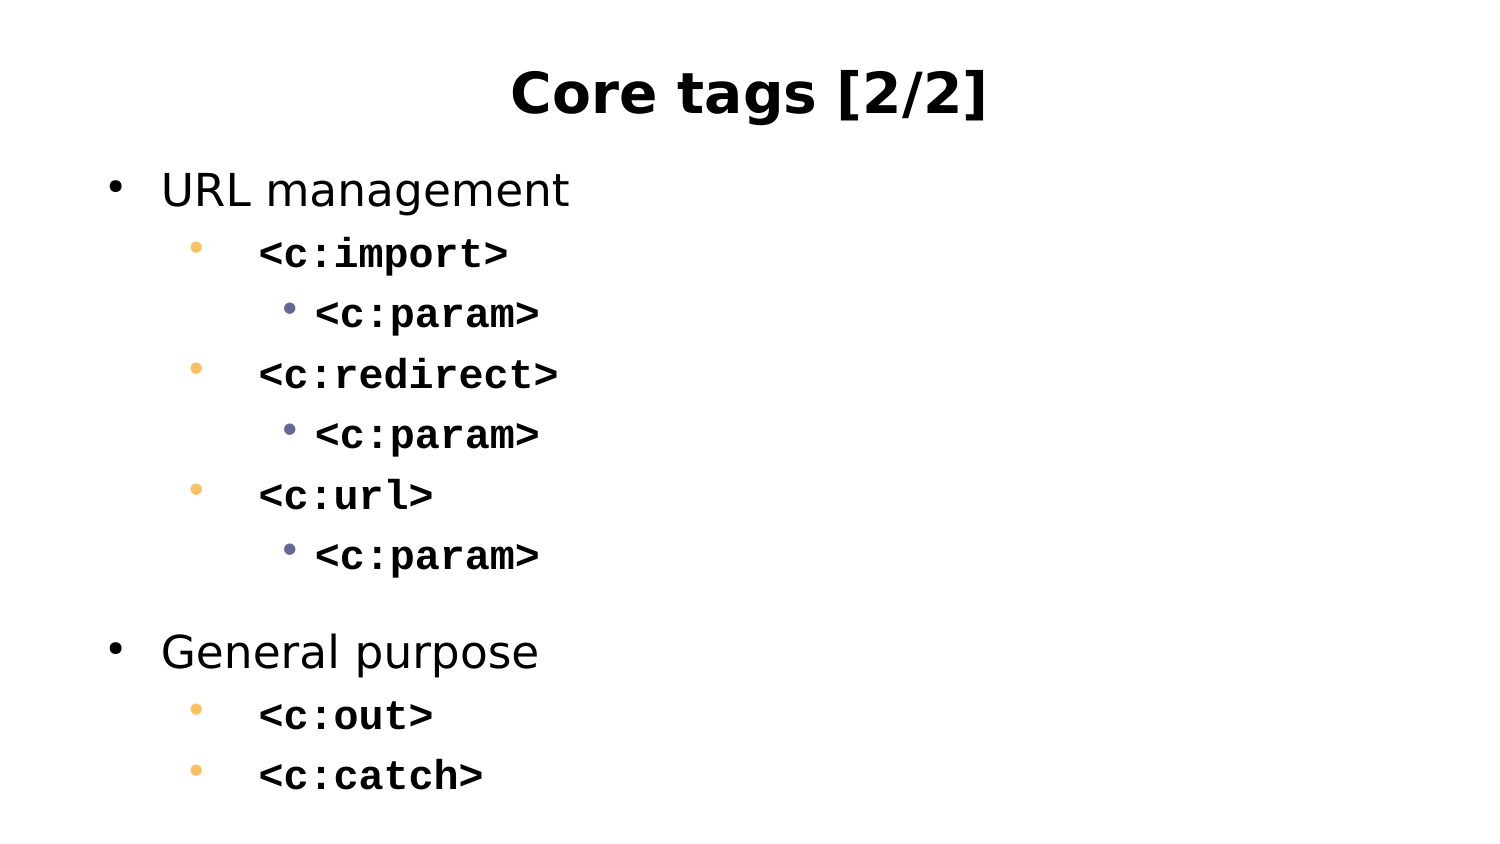

# Core tags [2/2]
URL management
<c:import>
<c:param>
<c:redirect>
<c:param>
<c:url>
<c:param>
General purpose
<c:out>
<c:catch>